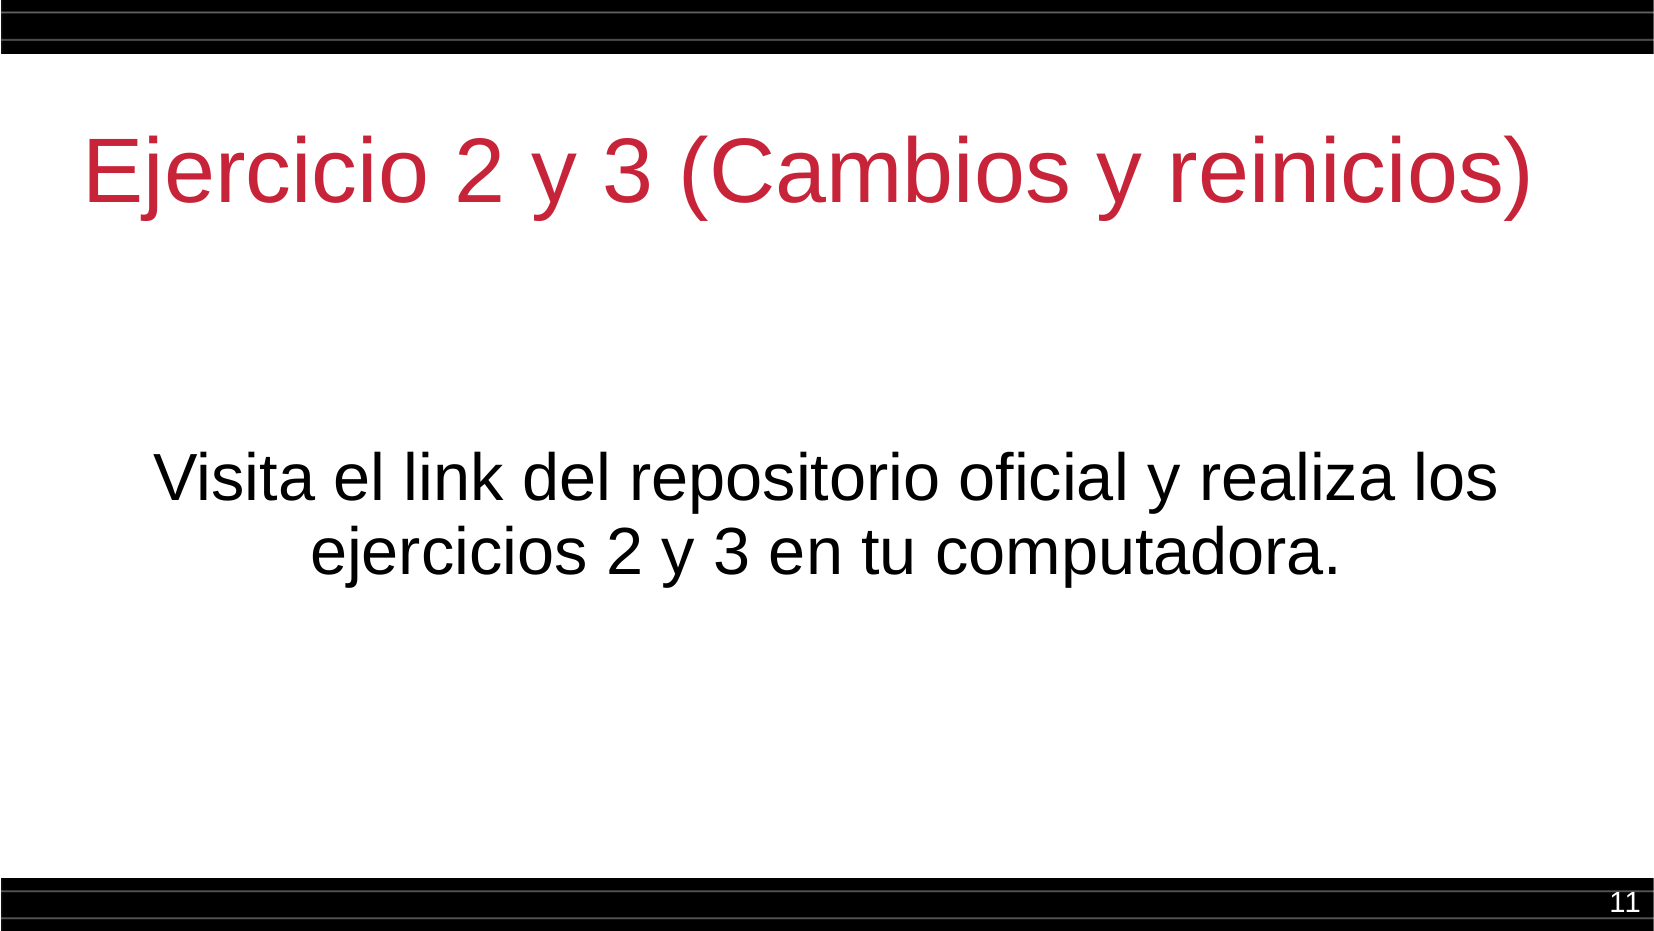

# Ejercicio 2 y 3 (Cambios y reinicios)
Visita el link del repositorio oficial y realiza los ejercicios 2 y 3 en tu computadora.